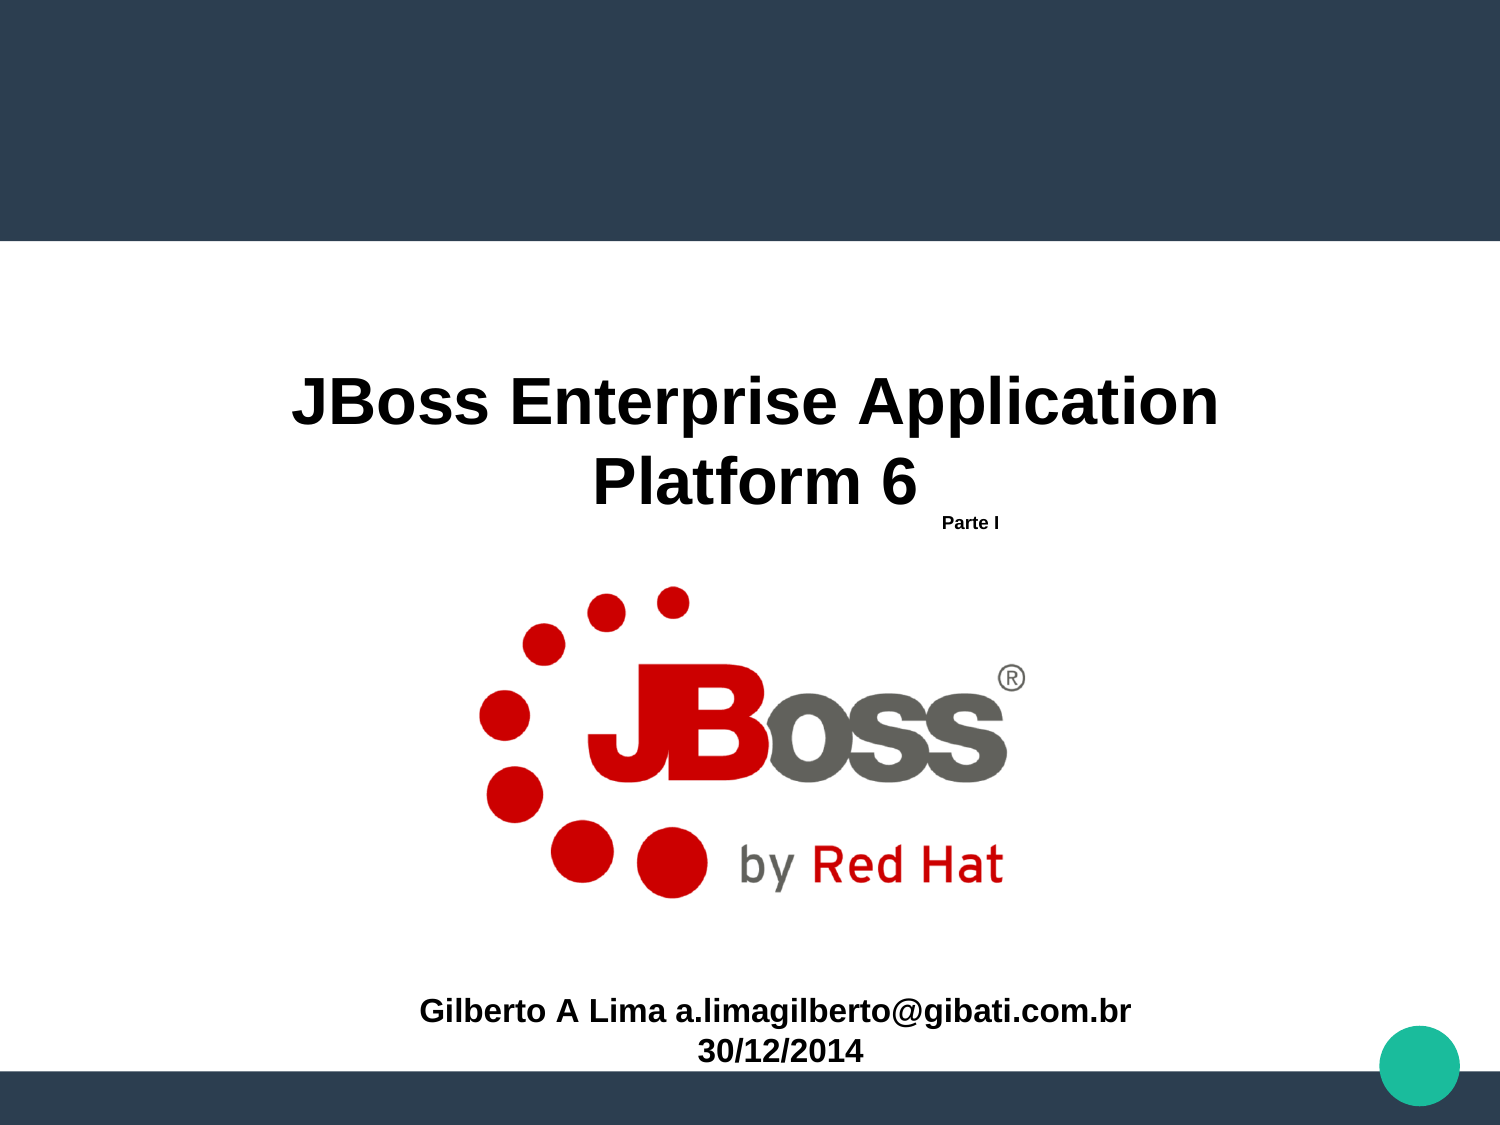

JBoss Enterprise Application Platform 6
Parte I
Gilberto A Lima a.limagilberto@gibati.com.br
30/12/2014